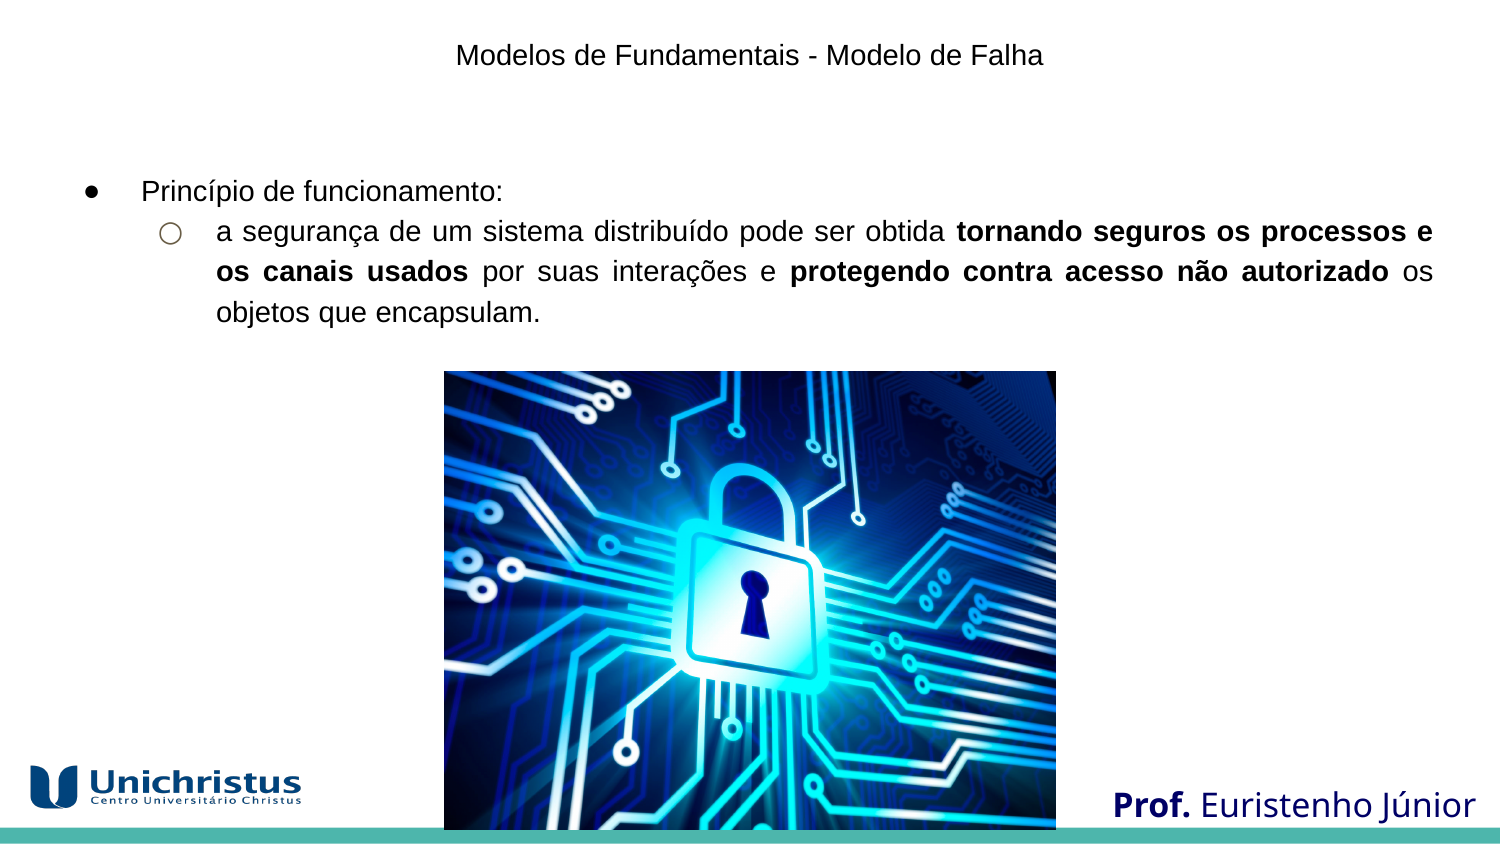

# Modelos de Fundamentais - Modelo de Falha
Princípio de funcionamento:
a segurança de um sistema distribuído pode ser obtida tornando seguros os processos e os canais usados por suas interações e protegendo contra acesso não autorizado os objetos que encapsulam.
Prof. Euristenho Júnior